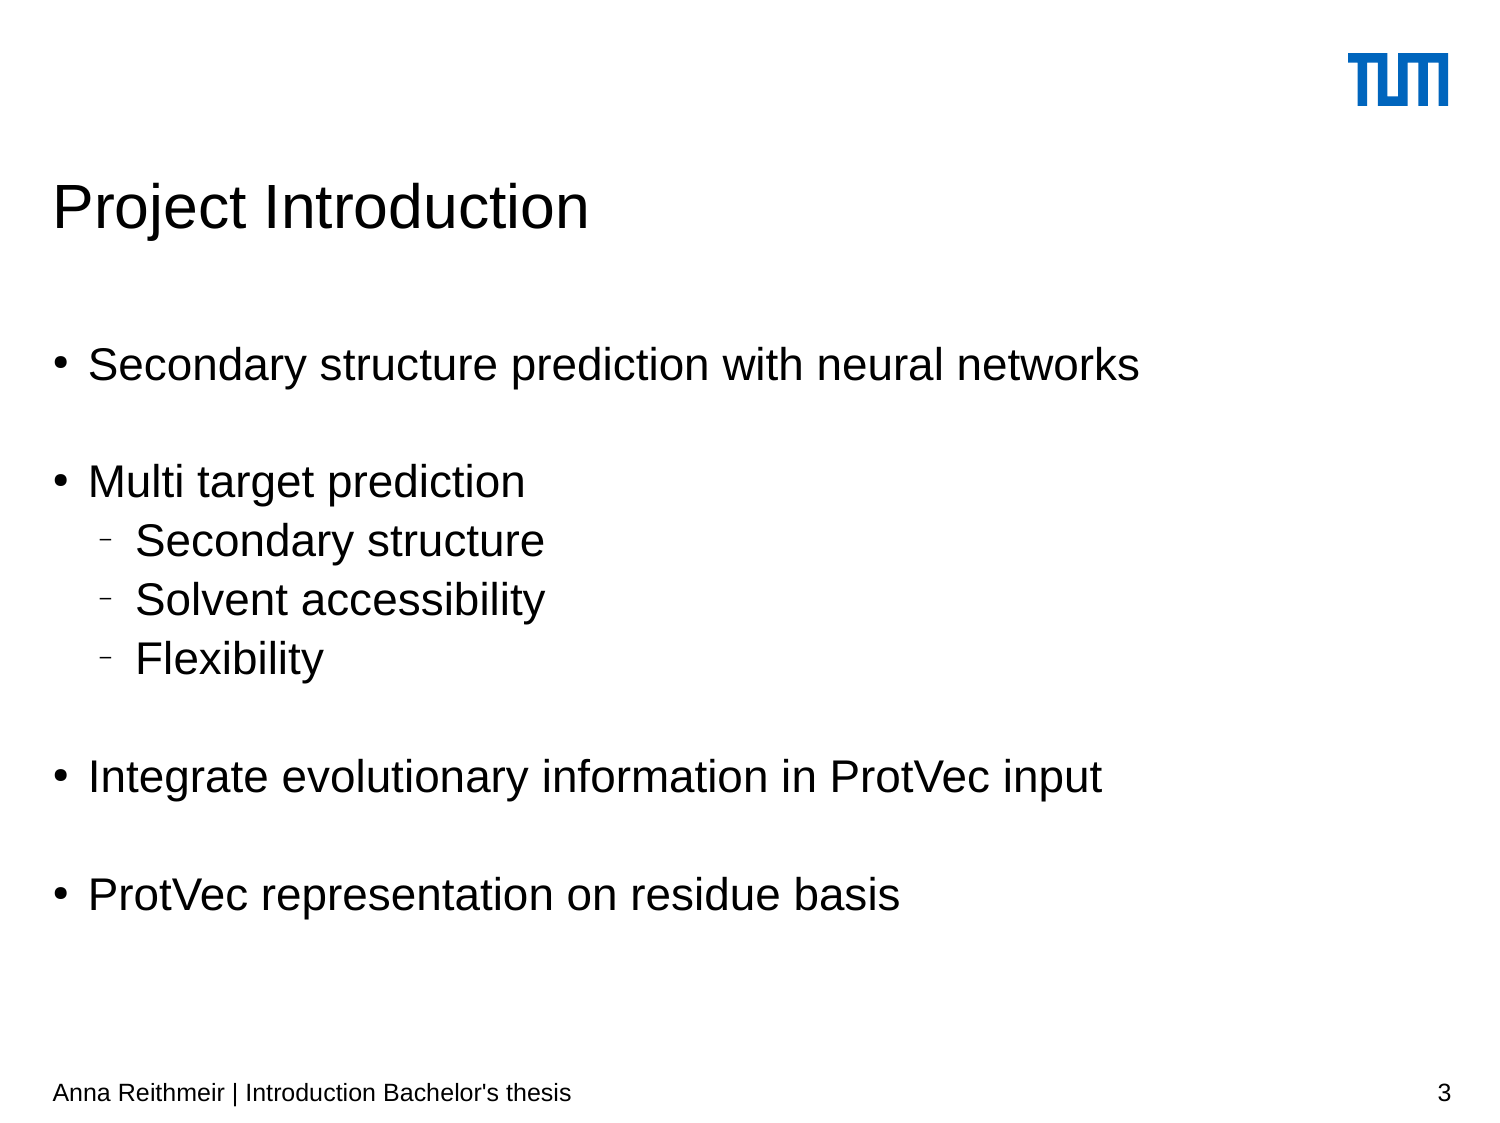

# Project Introduction
Secondary structure prediction with neural networks
Multi target prediction
Secondary structure
Solvent accessibility
Flexibility
Integrate evolutionary information in ProtVec input
ProtVec representation on residue basis
Anna Reithmeir | Introduction Bachelor's thesis
3